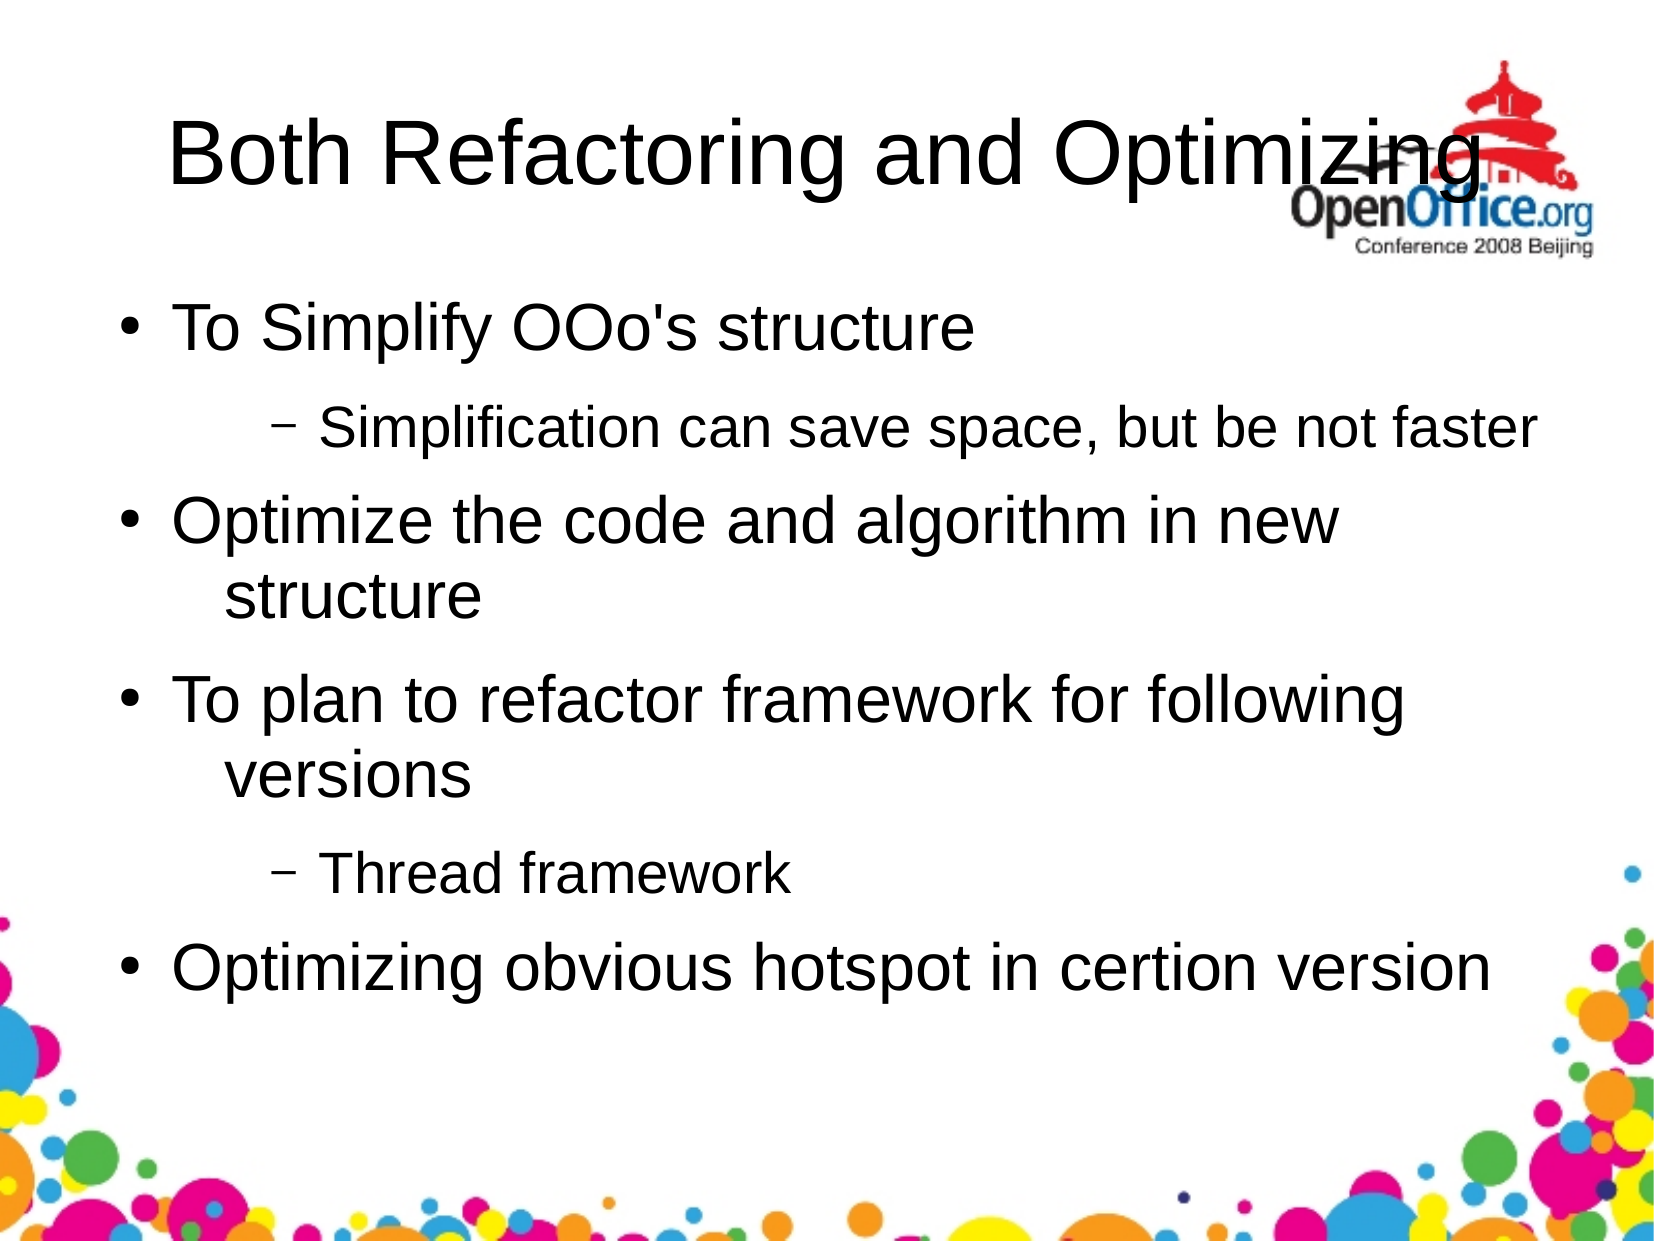

# Both Refactoring and Optimizing
To Simplify OOo's structure
Simplification can save space, but be not faster
Optimize the code and algorithm in new structure
To plan to refactor framework for following versions
Thread framework
Optimizing obvious hotspot in certion version